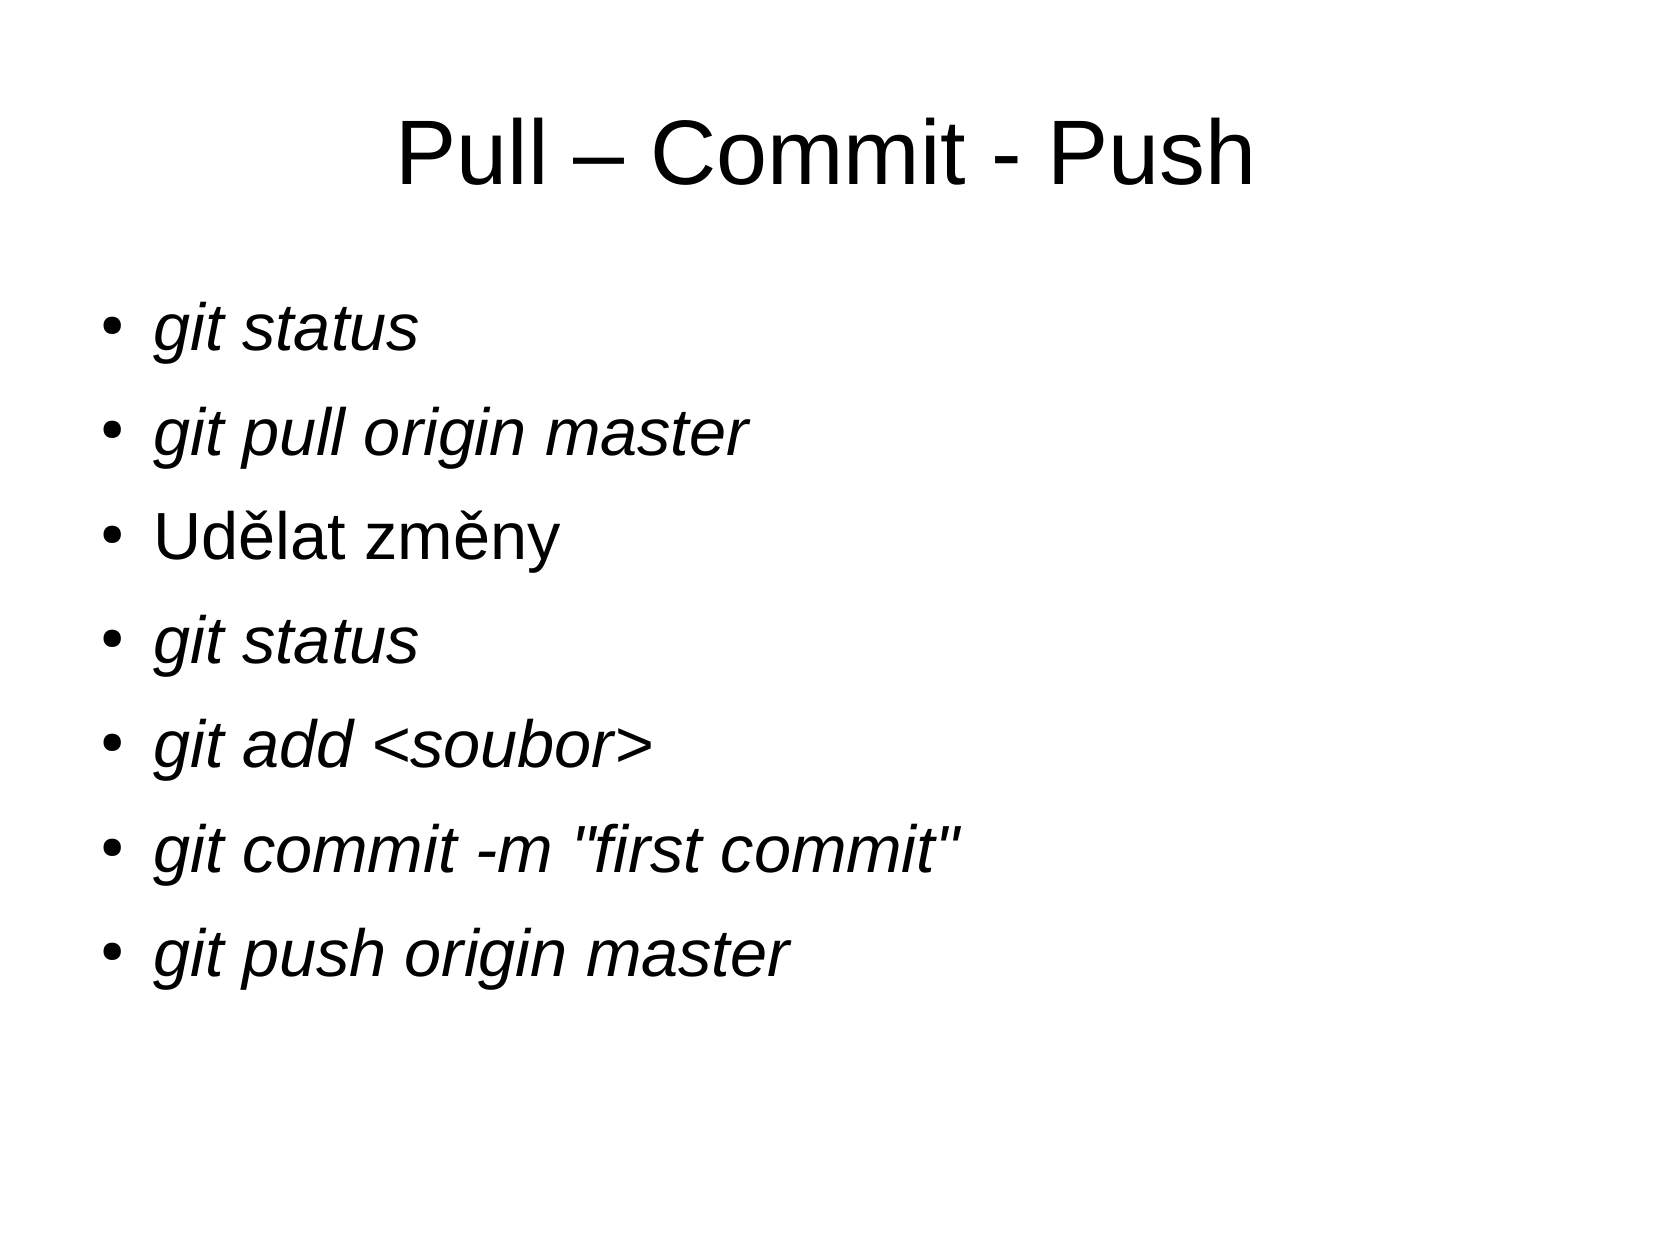

# Pull – Commit - Push
git status
git pull origin master
Udělat změny
git status
git add <soubor>
git commit -m "first commit"
git push origin master